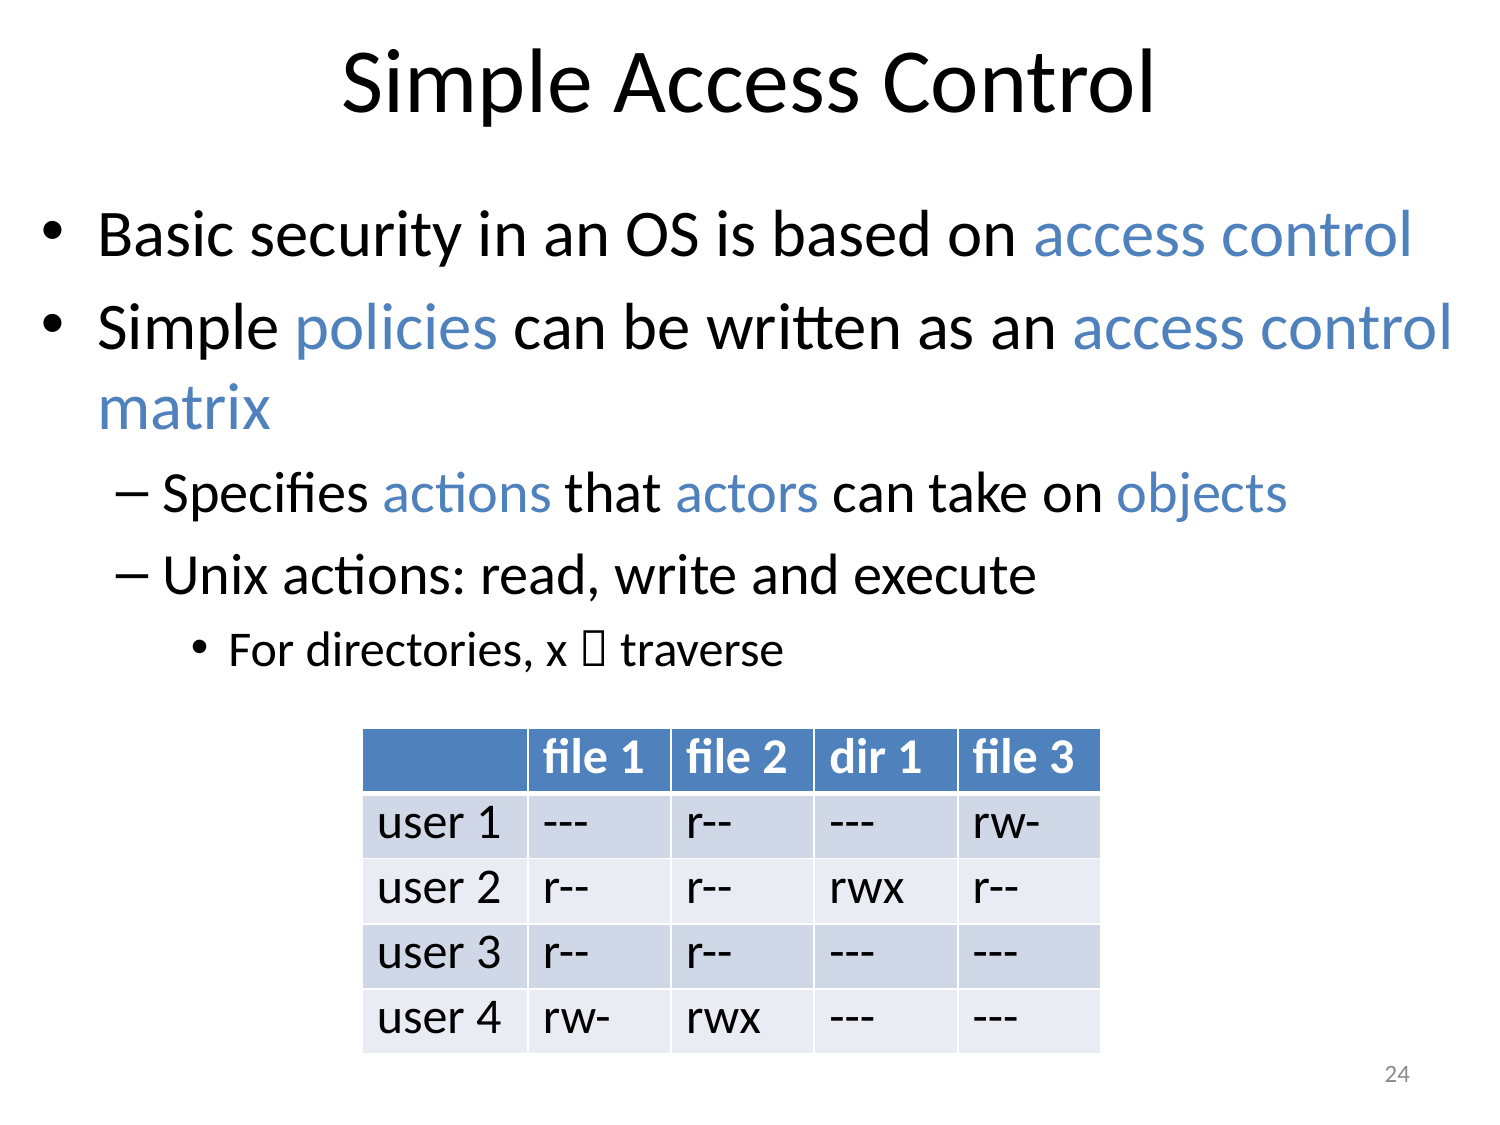

# Simple Access Control
Basic security in an OS is based on access control
Simple policies can be written as an access control matrix
Specifies actions that actors can take on objects
Unix actions: read, write and execute
For directories, x  traverse
| | file 1 | file 2 | dir 1 | file 3 |
| --- | --- | --- | --- | --- |
| user 1 | --- | r-- | --- | rw- |
| user 2 | r-- | r-- | rwx | r-- |
| user 3 | r-- | r-- | --- | --- |
| user 4 | rw- | rwx | --- | --- |